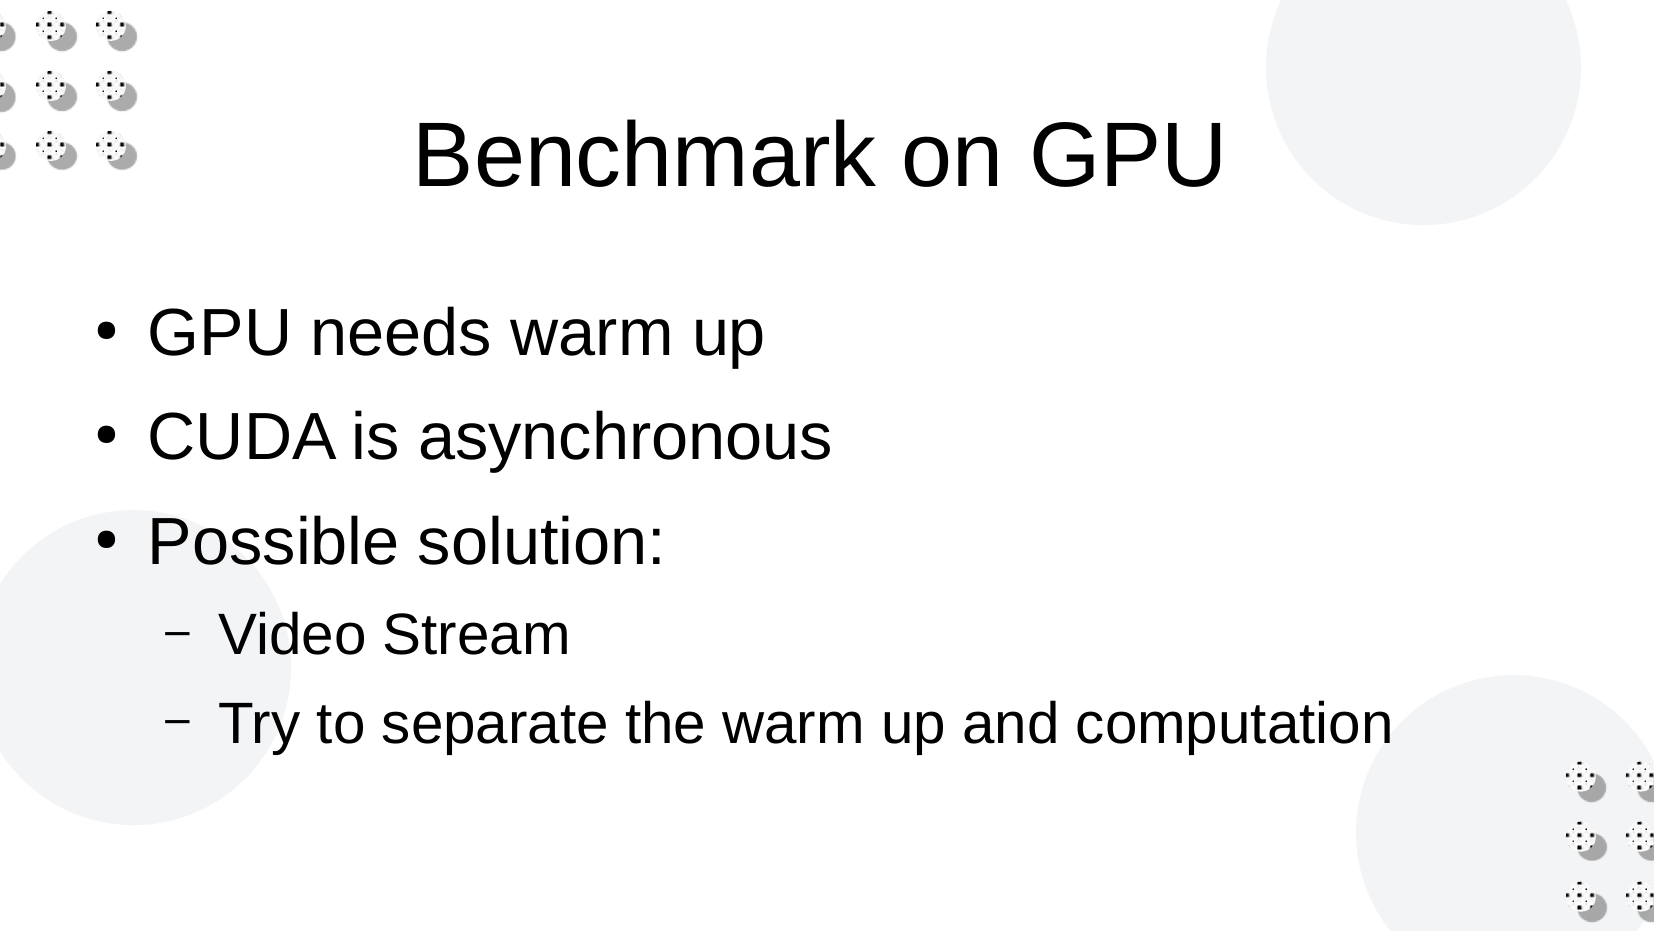

# Benchmark on GPU
GPU needs warm up
CUDA is asynchronous
Possible solution:
Video Stream
Try to separate the warm up and computation